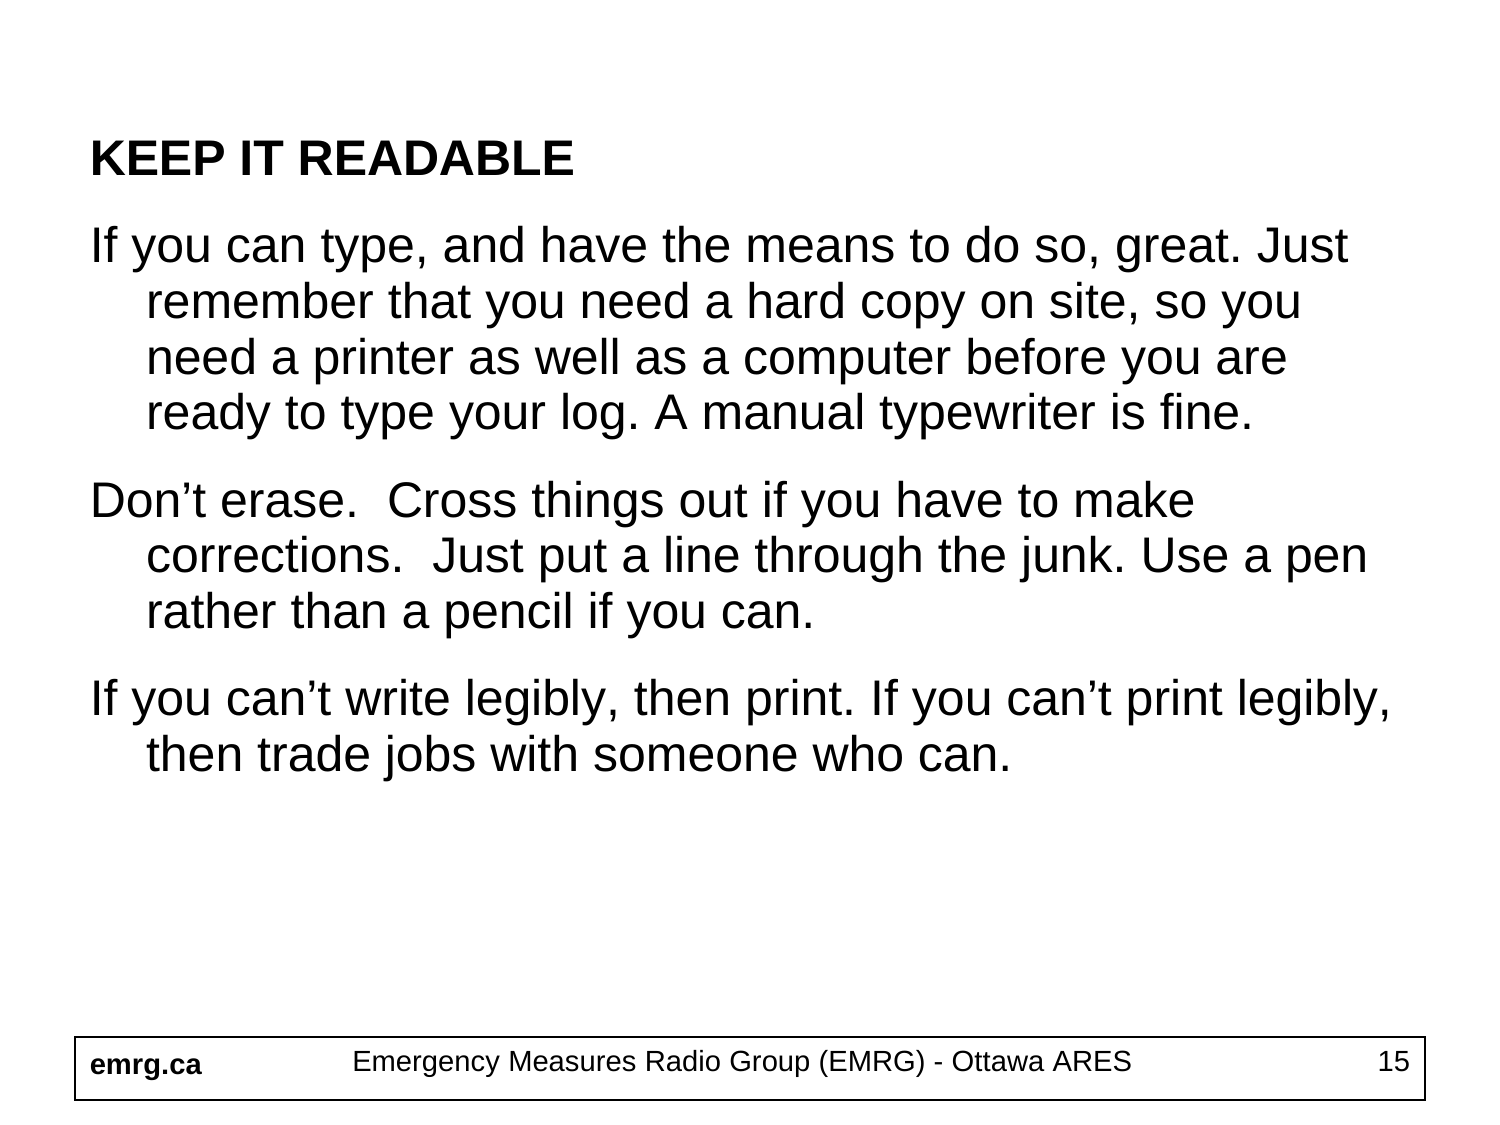

# KEEP IT READABLE
If you can type, and have the means to do so, great. Just remember that you need a hard copy on site, so you need a printer as well as a computer before you are ready to type your log. A manual typewriter is fine.
Don’t erase. Cross things out if you have to make corrections. Just put a line through the junk. Use a pen rather than a pencil if you can.
If you can’t write legibly, then print. If you can’t print legibly, then trade jobs with someone who can.
Emergency Measures Radio Group (EMRG) - Ottawa ARES
15